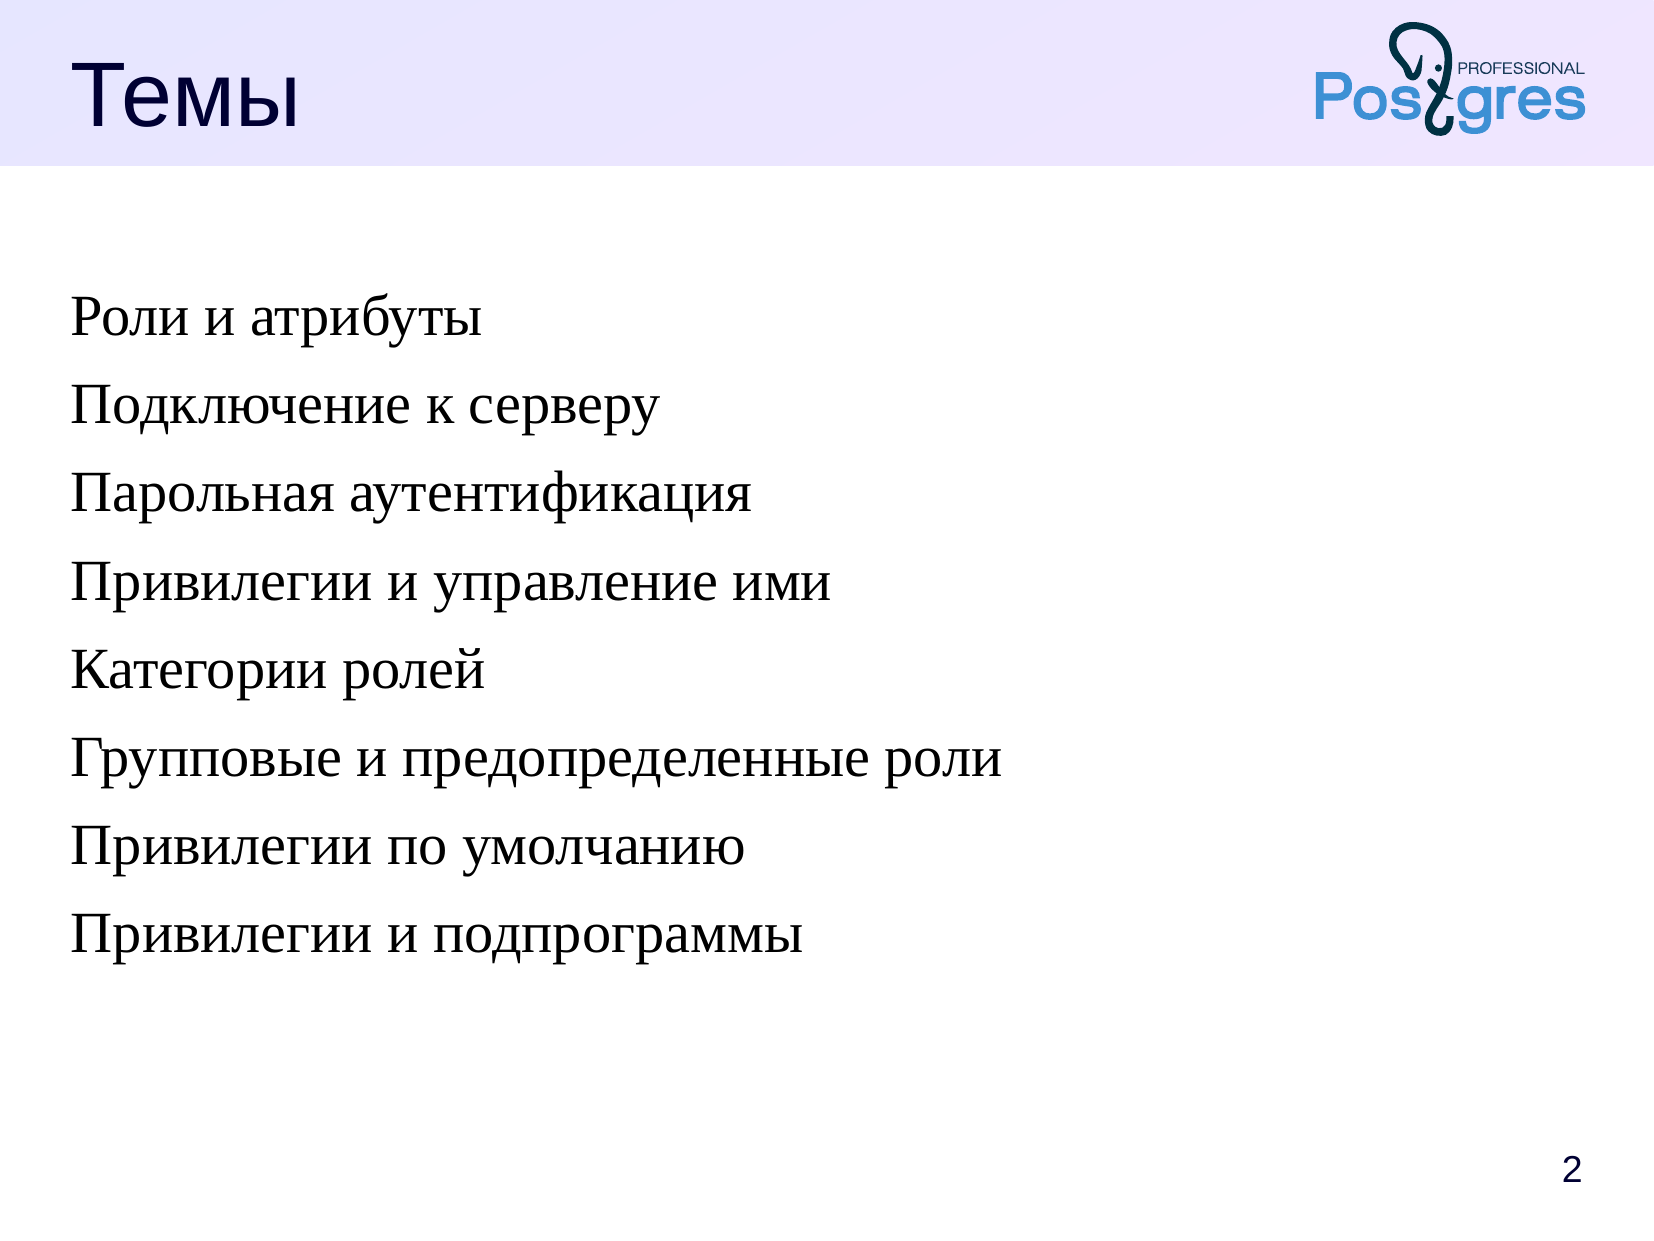

# Темы
Роли и атрибуты
Подключение к серверу
Парольная аутентификация
Привилегии и управление ими
Категории ролей
Групповые и предопределенные роли
Привилегии по умолчанию
Привилегии и подпрограммы